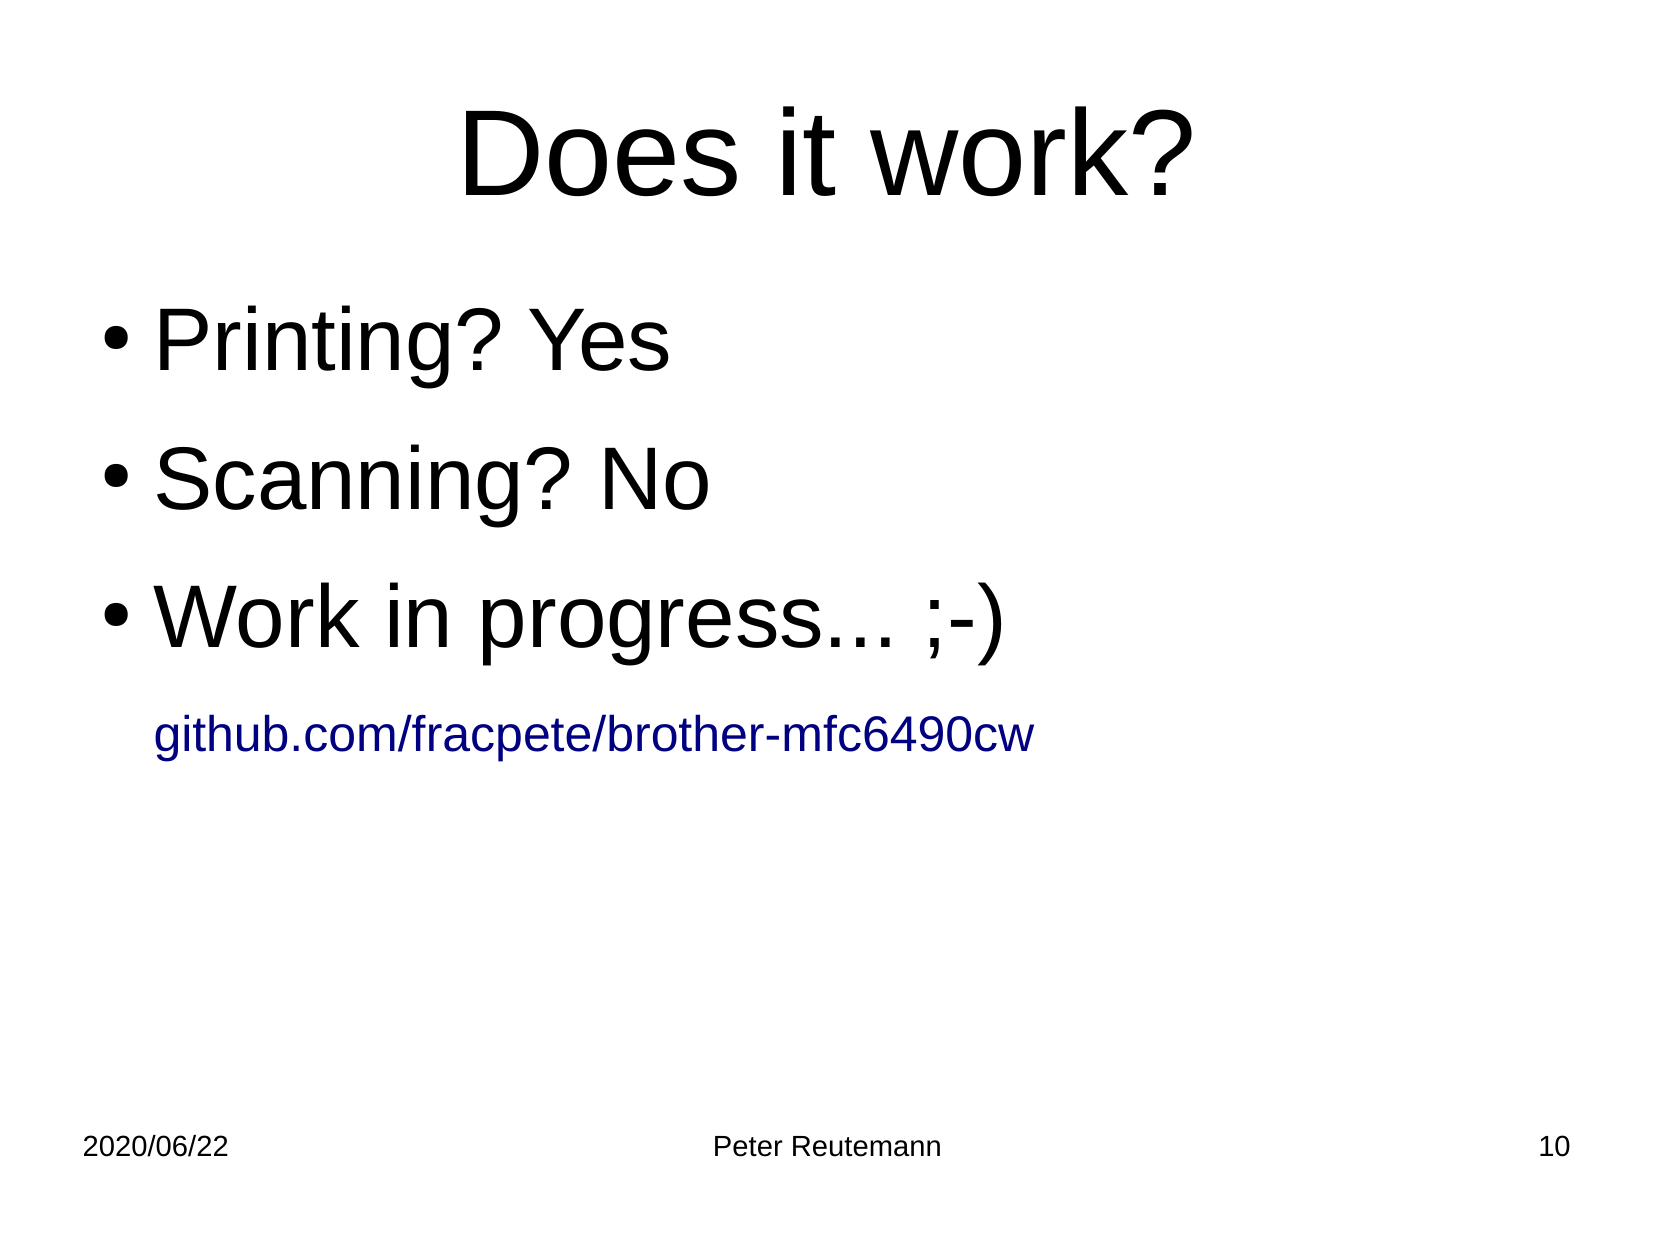

# Does it work?
Printing? Yes
Scanning? No
Work in progress... ;-)
github.com/fracpete/brother-mfc6490cw
2020/06/22
Peter Reutemann
10